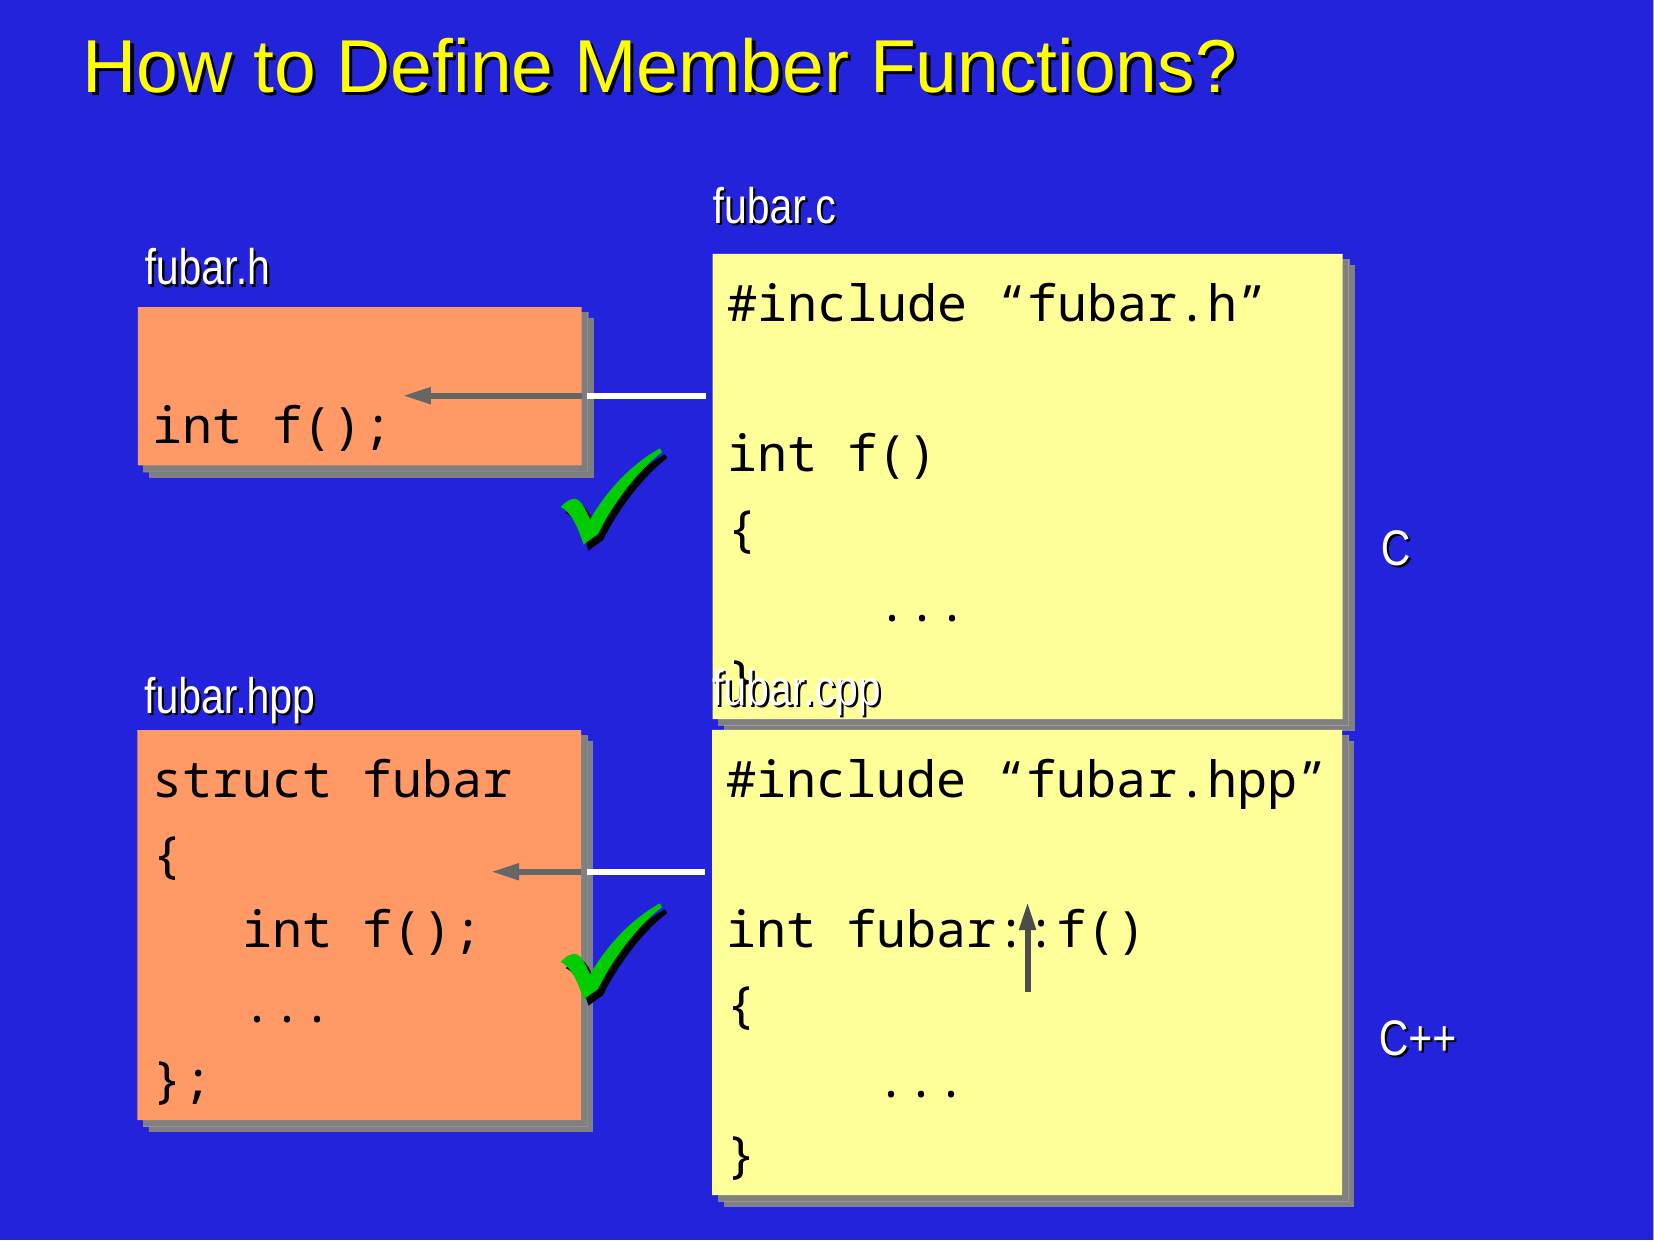

# How to Define Member Functions?
fubar.c
fubar.h
#include “fubar.h”
int f()
{
 ...
}
int f();

C
fubar.cpp
fubar.hpp
struct fubar
{
 int f();
 ...
};
#include “fubar.hpp”
int fubar::f()
{
 ...
}

C++